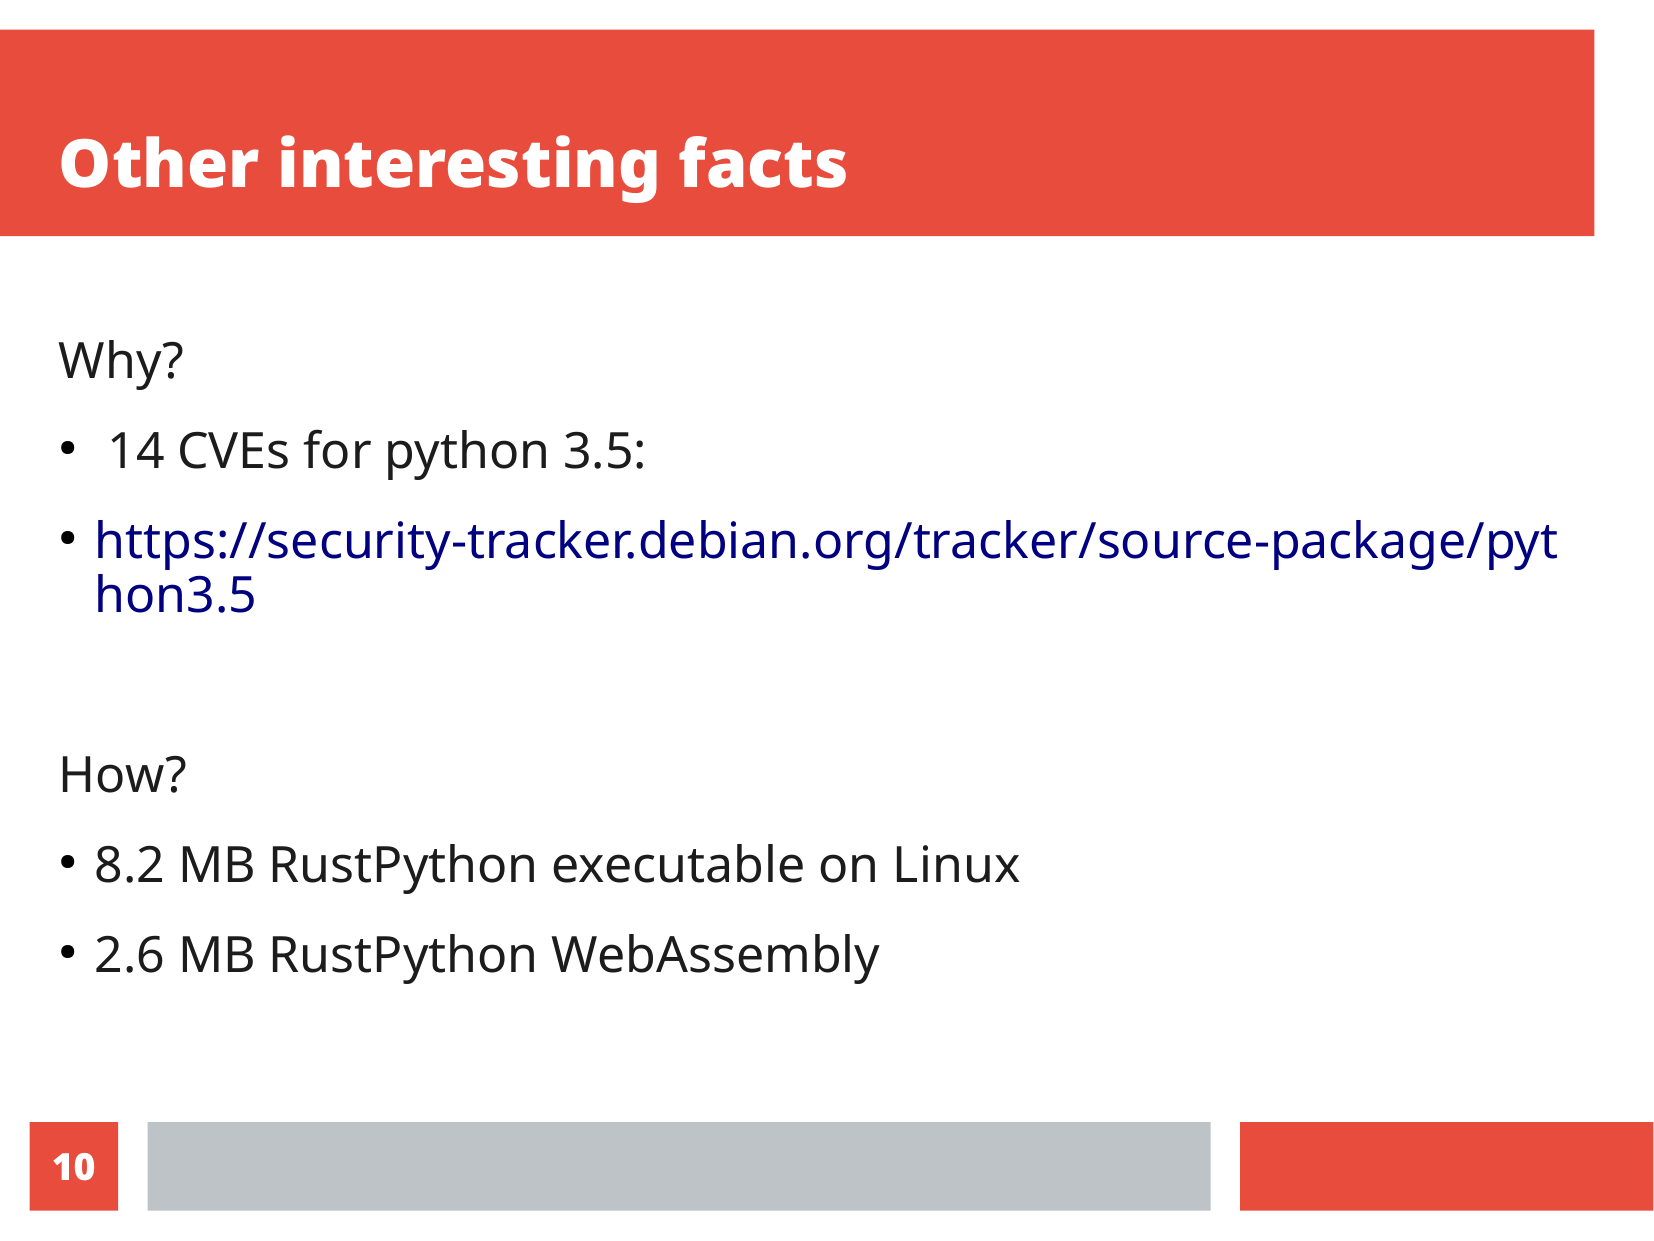

# Other interesting facts
Why?
 14 CVEs for python 3.5:
https://security-tracker.debian.org/tracker/source-package/python3.5
How?
8.2 MB RustPython executable on Linux
2.6 MB RustPython WebAssembly
10